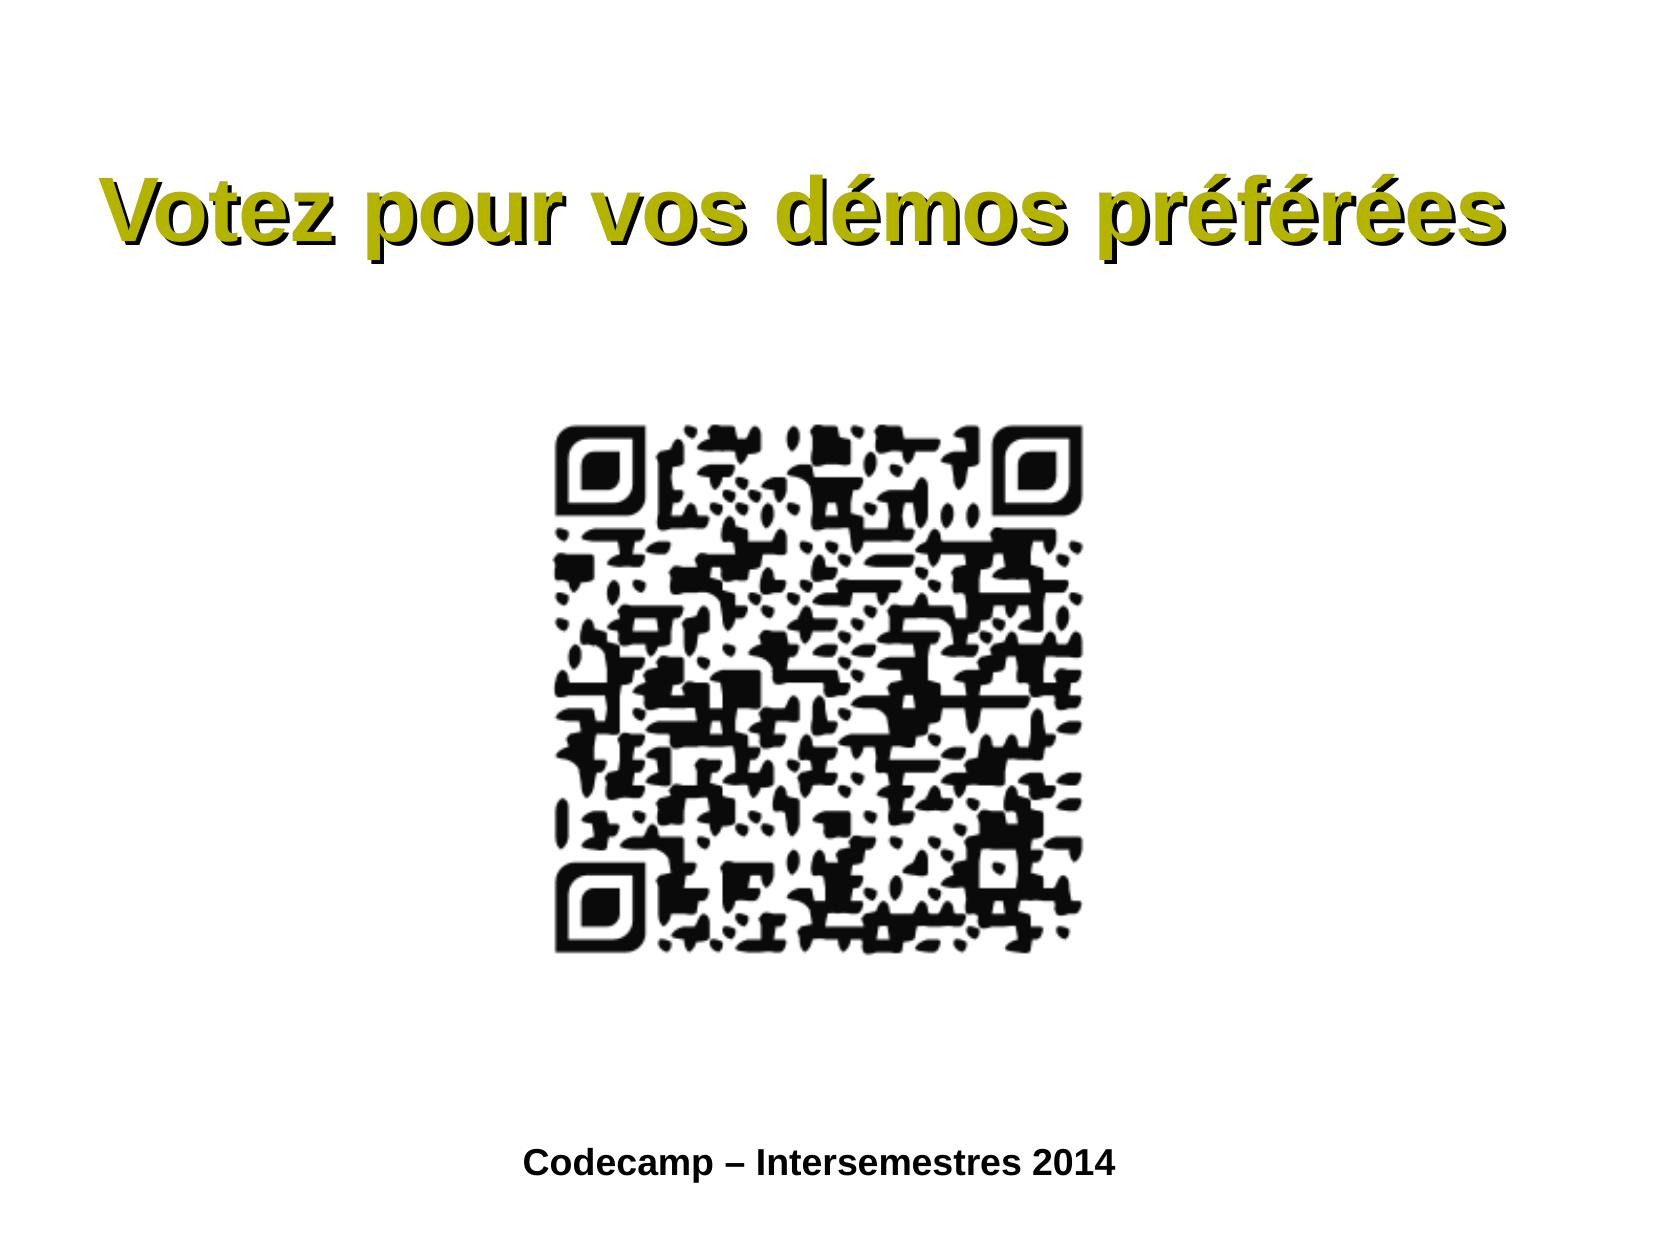

# Votez pour vos démos préférées
Codecamp – Intersemestres 2014